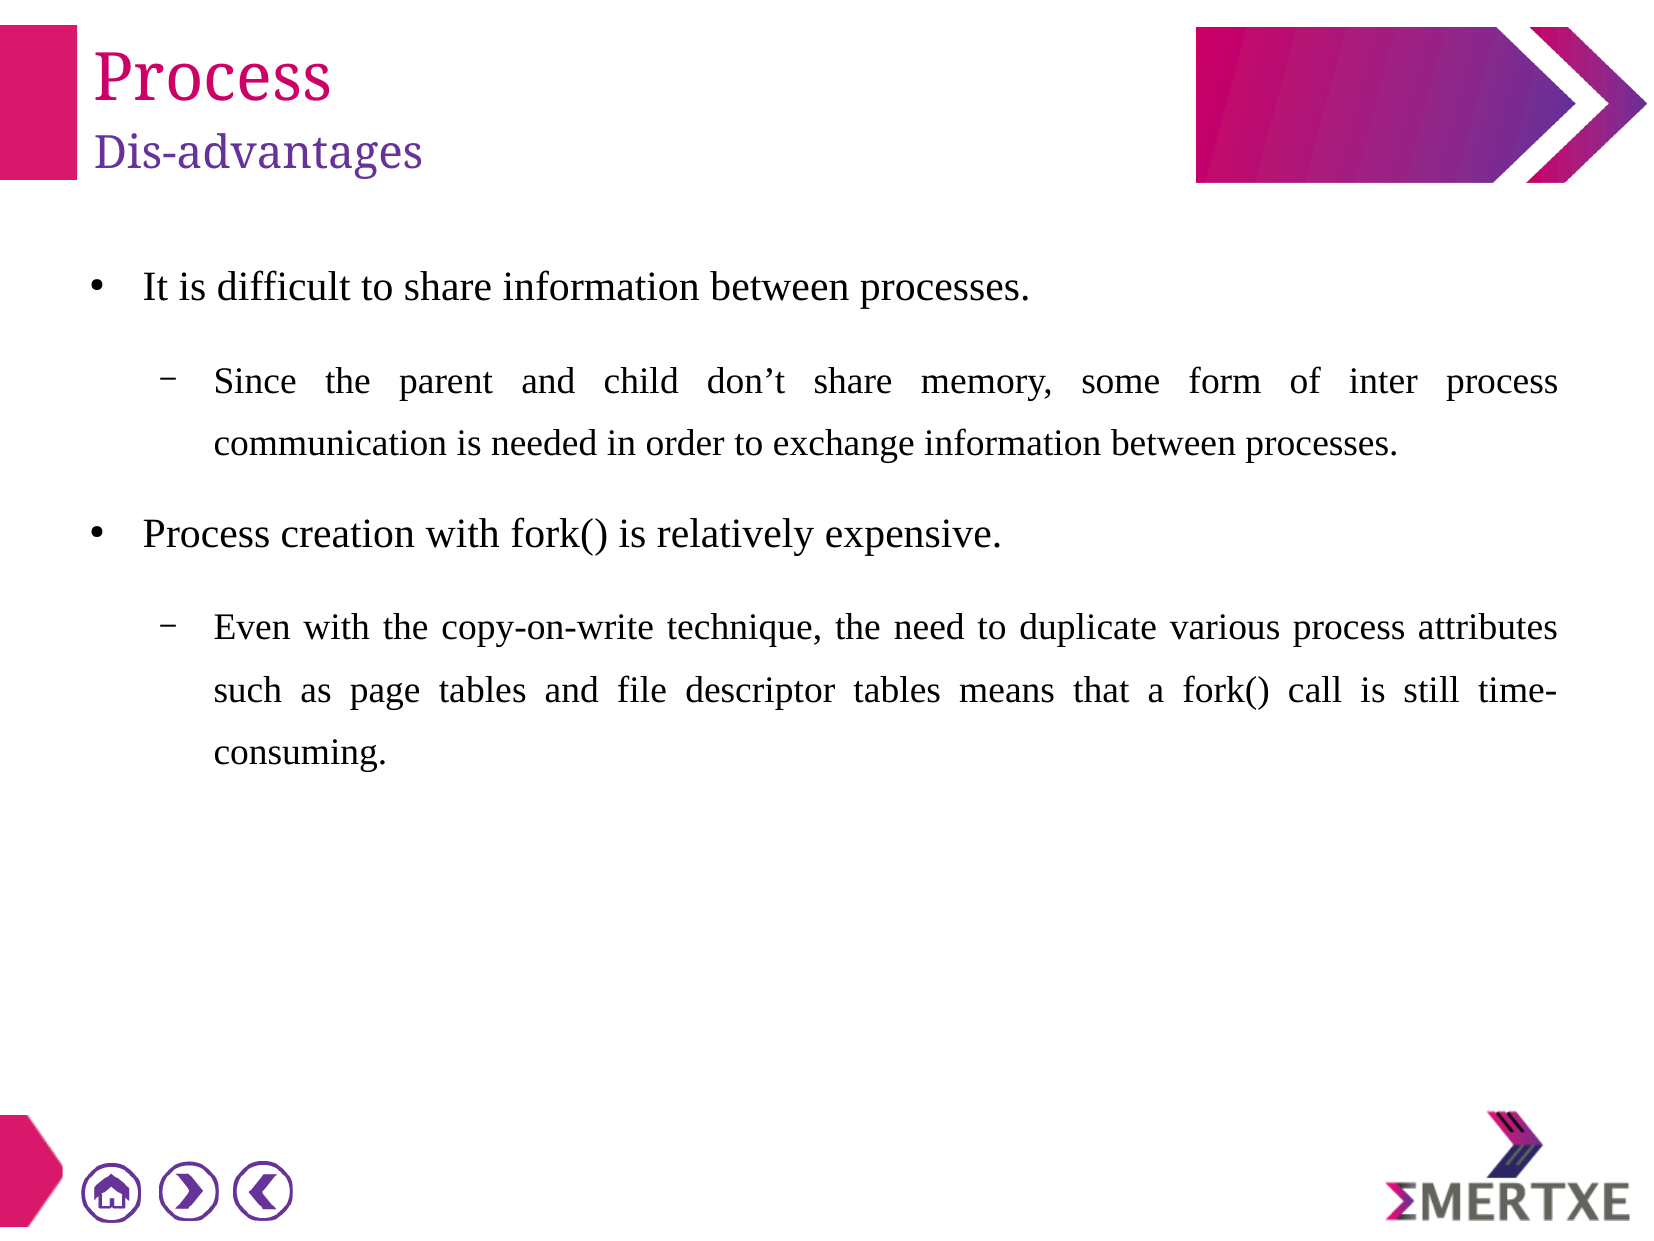

# Process Dis-advantages
It is difficult to share information between processes.
Since the parent and child don’t share memory, some form of inter process communication is needed in order to exchange information between processes.
Process creation with fork() is relatively expensive.
Even with the copy-on-write technique, the need to duplicate various process attributes such as page tables and file descriptor tables means that a fork() call is still time-consuming.